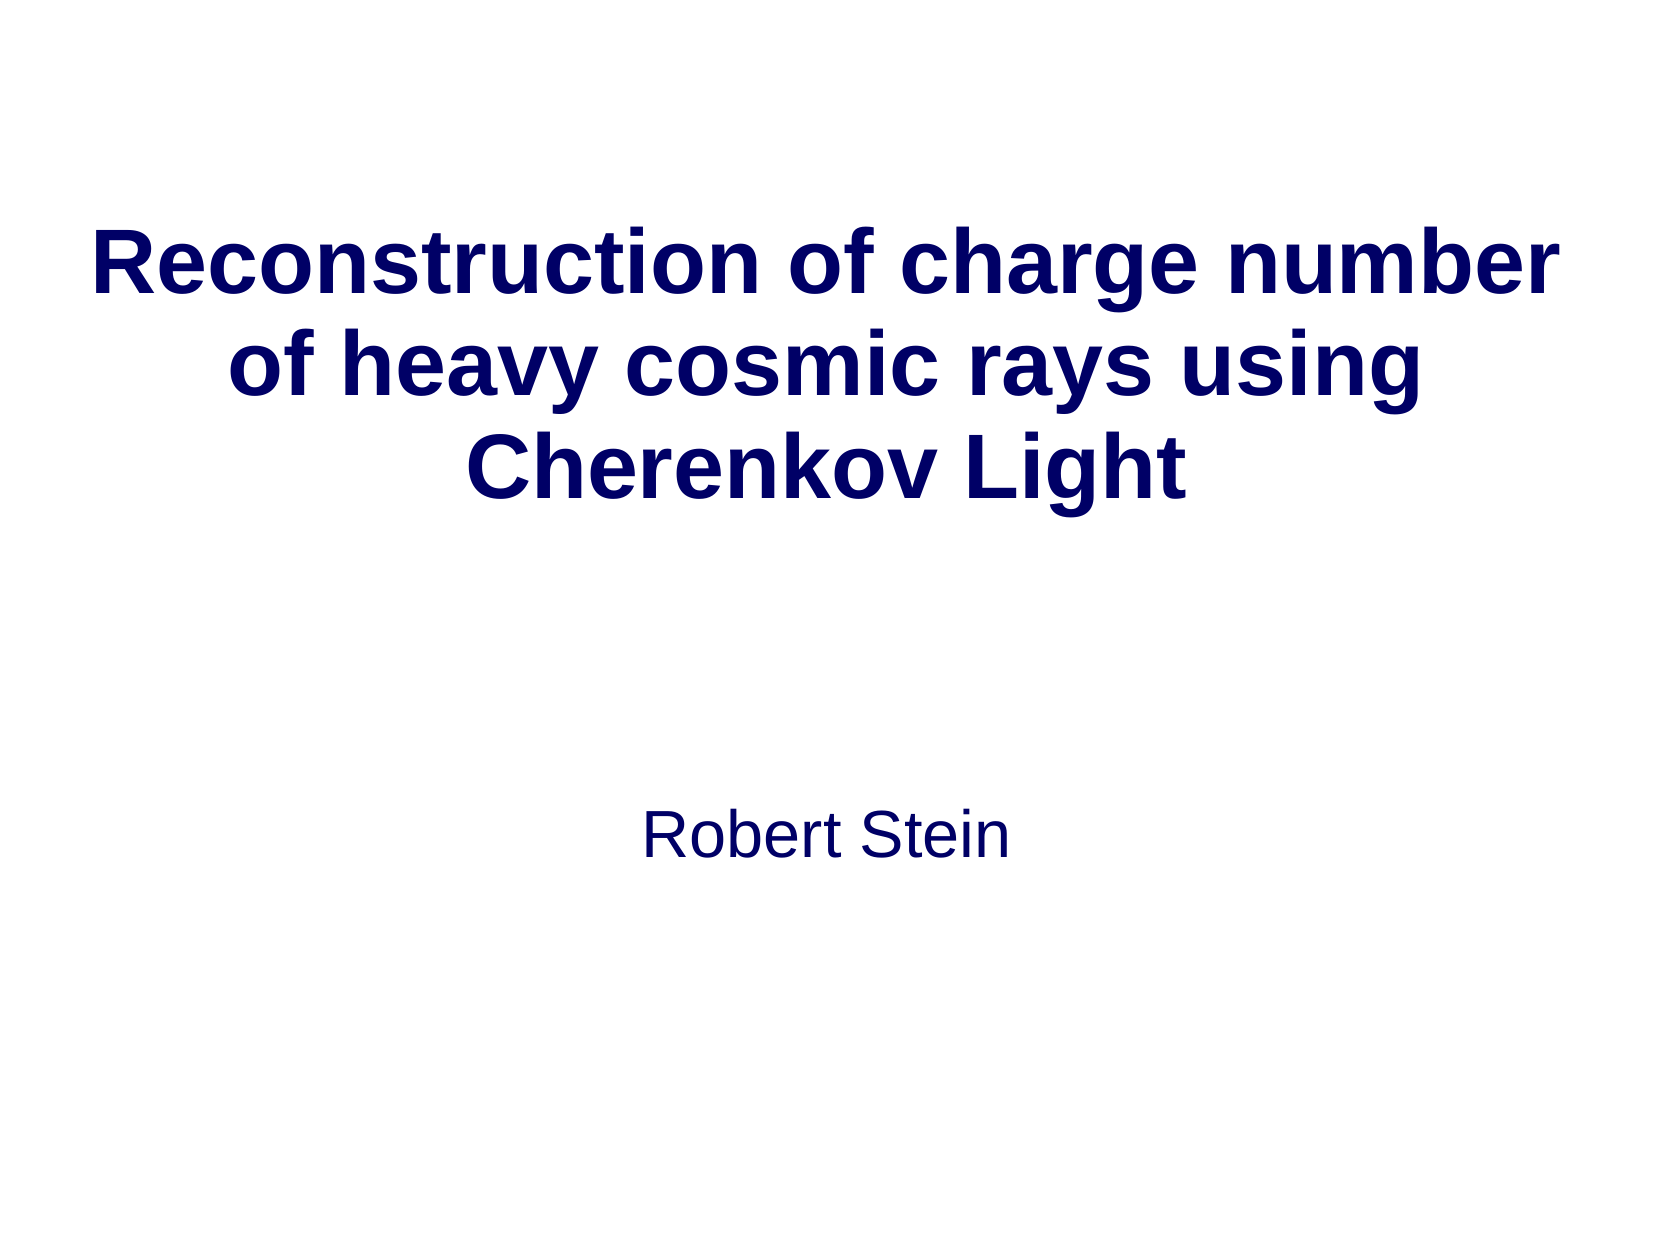

# Reconstruction of charge number of heavy cosmic rays using Cherenkov Light
Robert Stein